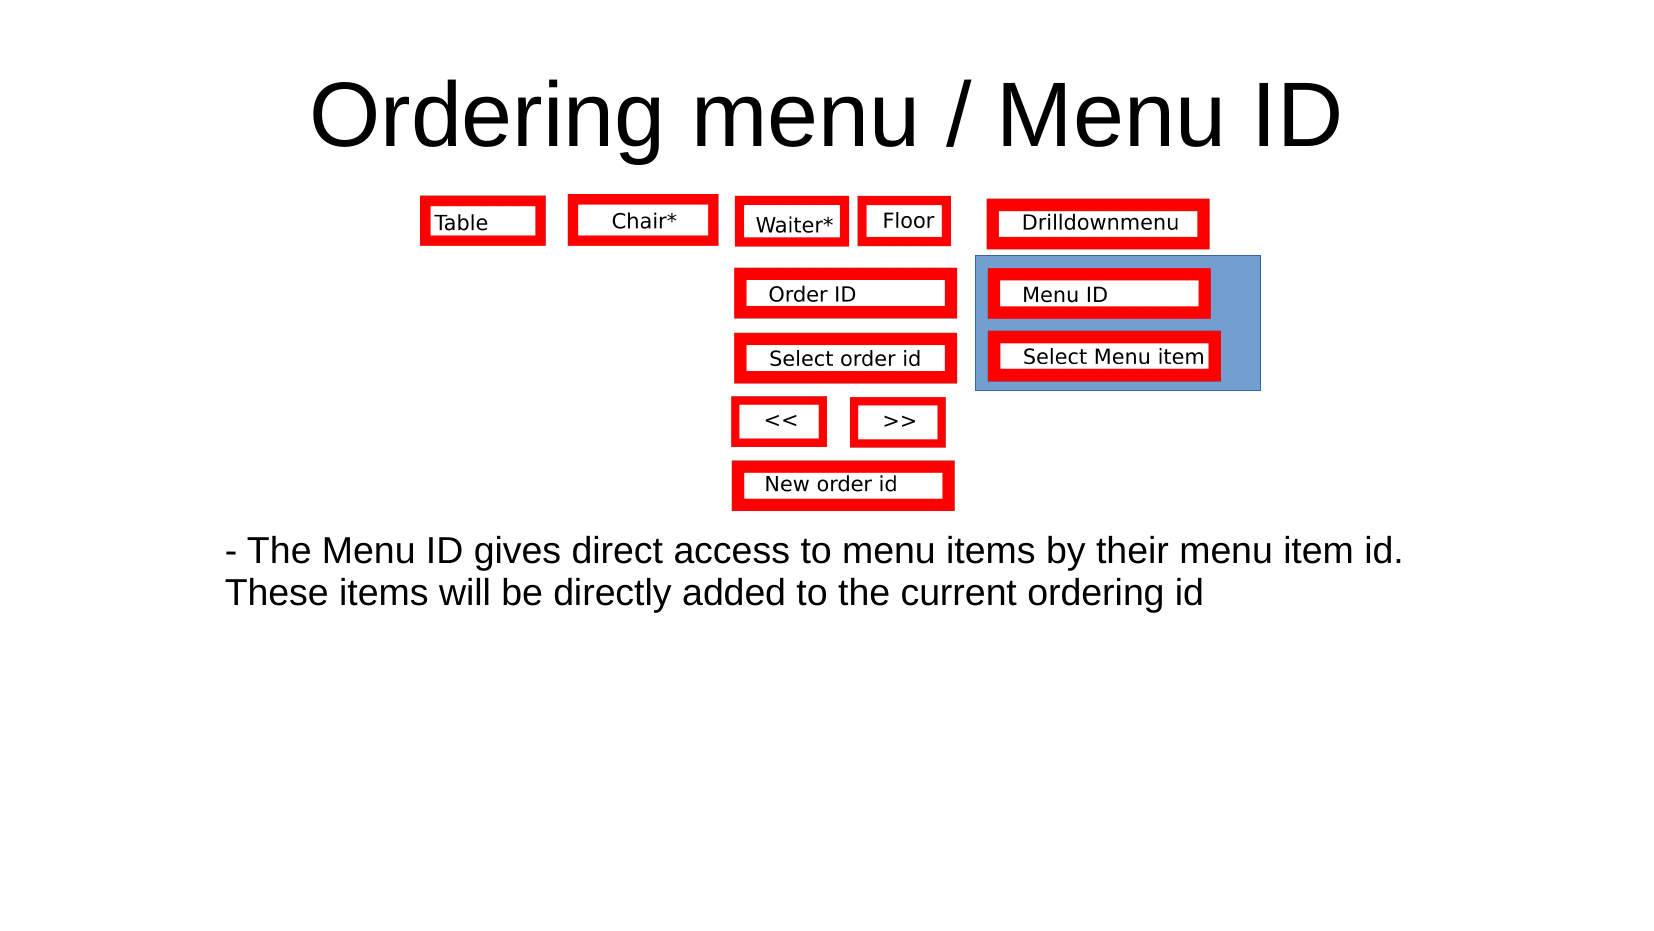

# Ordering menu / Menu ID
- The Menu ID gives direct access to menu items by their menu item id. These items will be directly added to the current ordering id